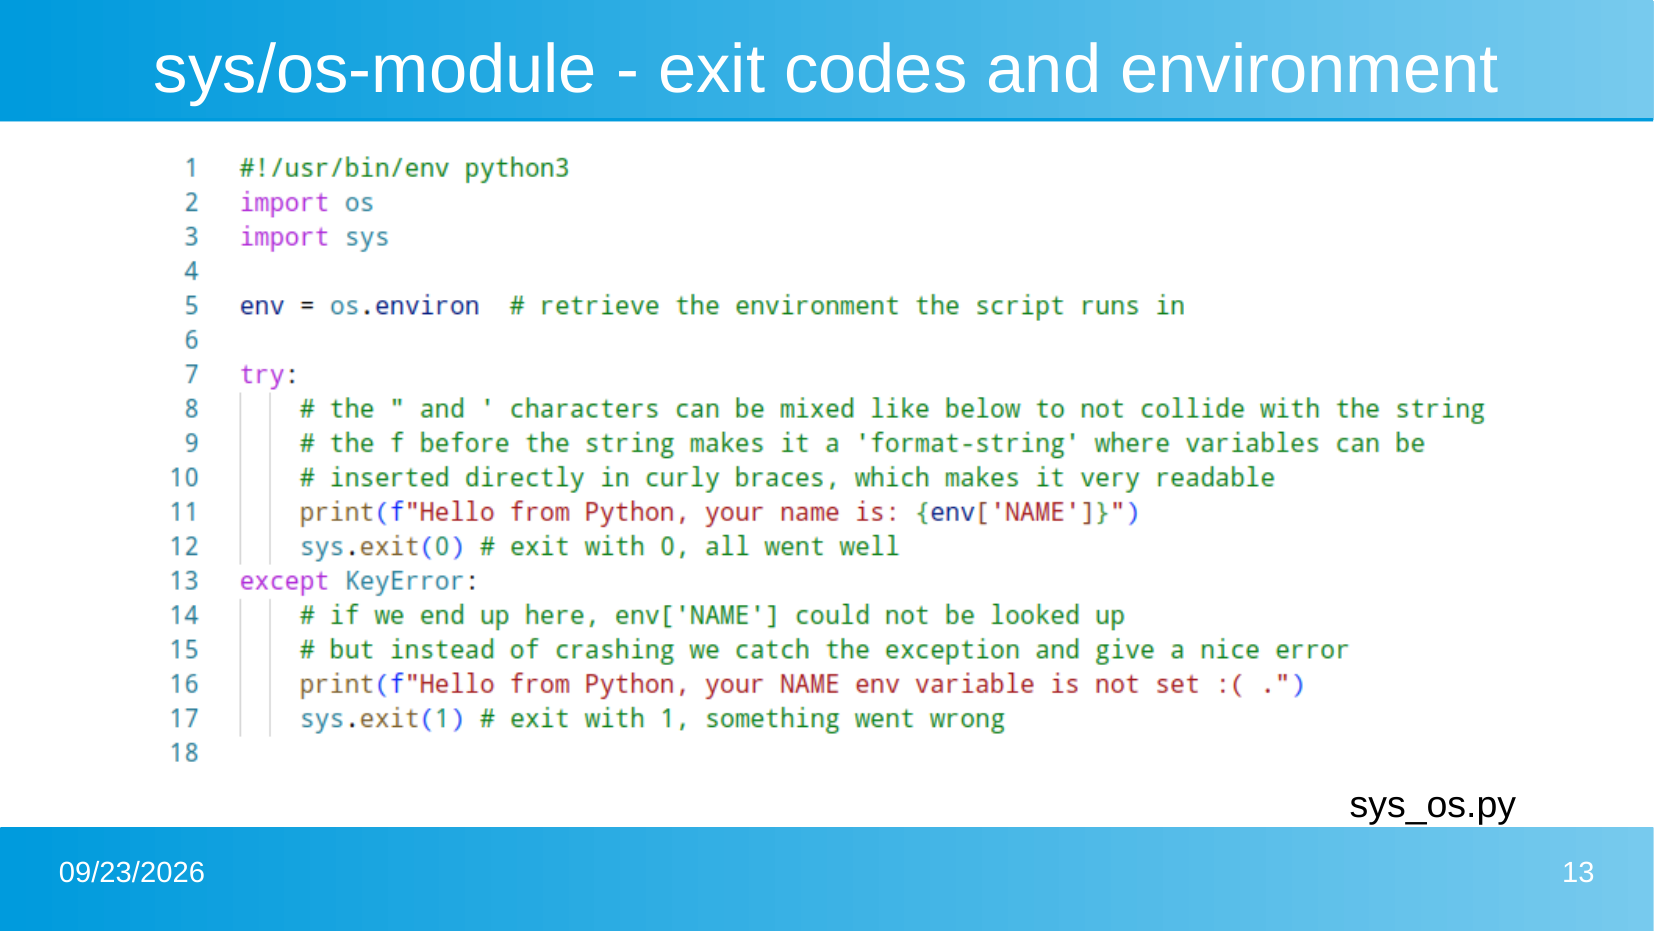

# sys/os-module - exit codes and environment
sys_os.py
13